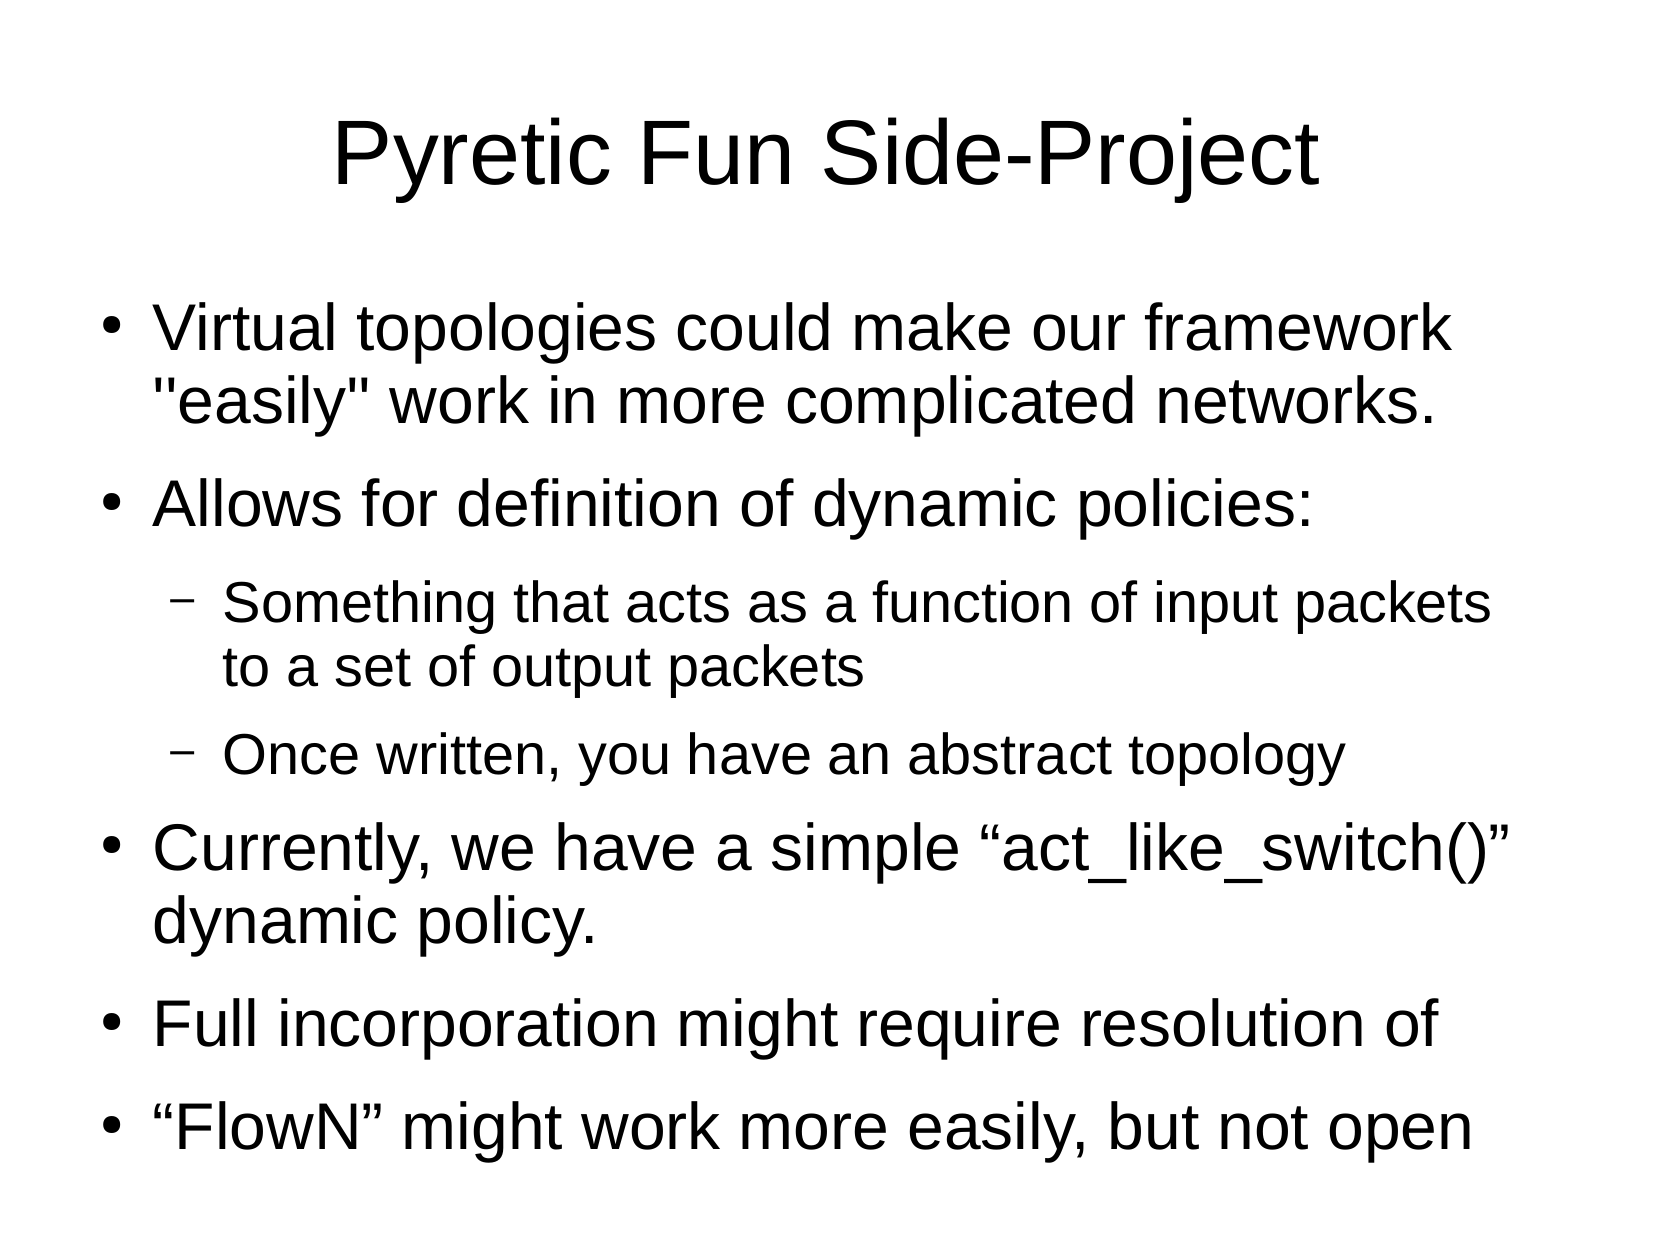

# Pyretic Fun Side-Project
Virtual topologies could make our framework ''easily'' work in more complicated networks.
Allows for definition of dynamic policies:
Something that acts as a function of input packets to a set of output packets
Once written, you have an abstract topology
Currently, we have a simple “act_like_switch()” dynamic policy.
Full incorporation might require resolution of
“FlowN” might work more easily, but not open